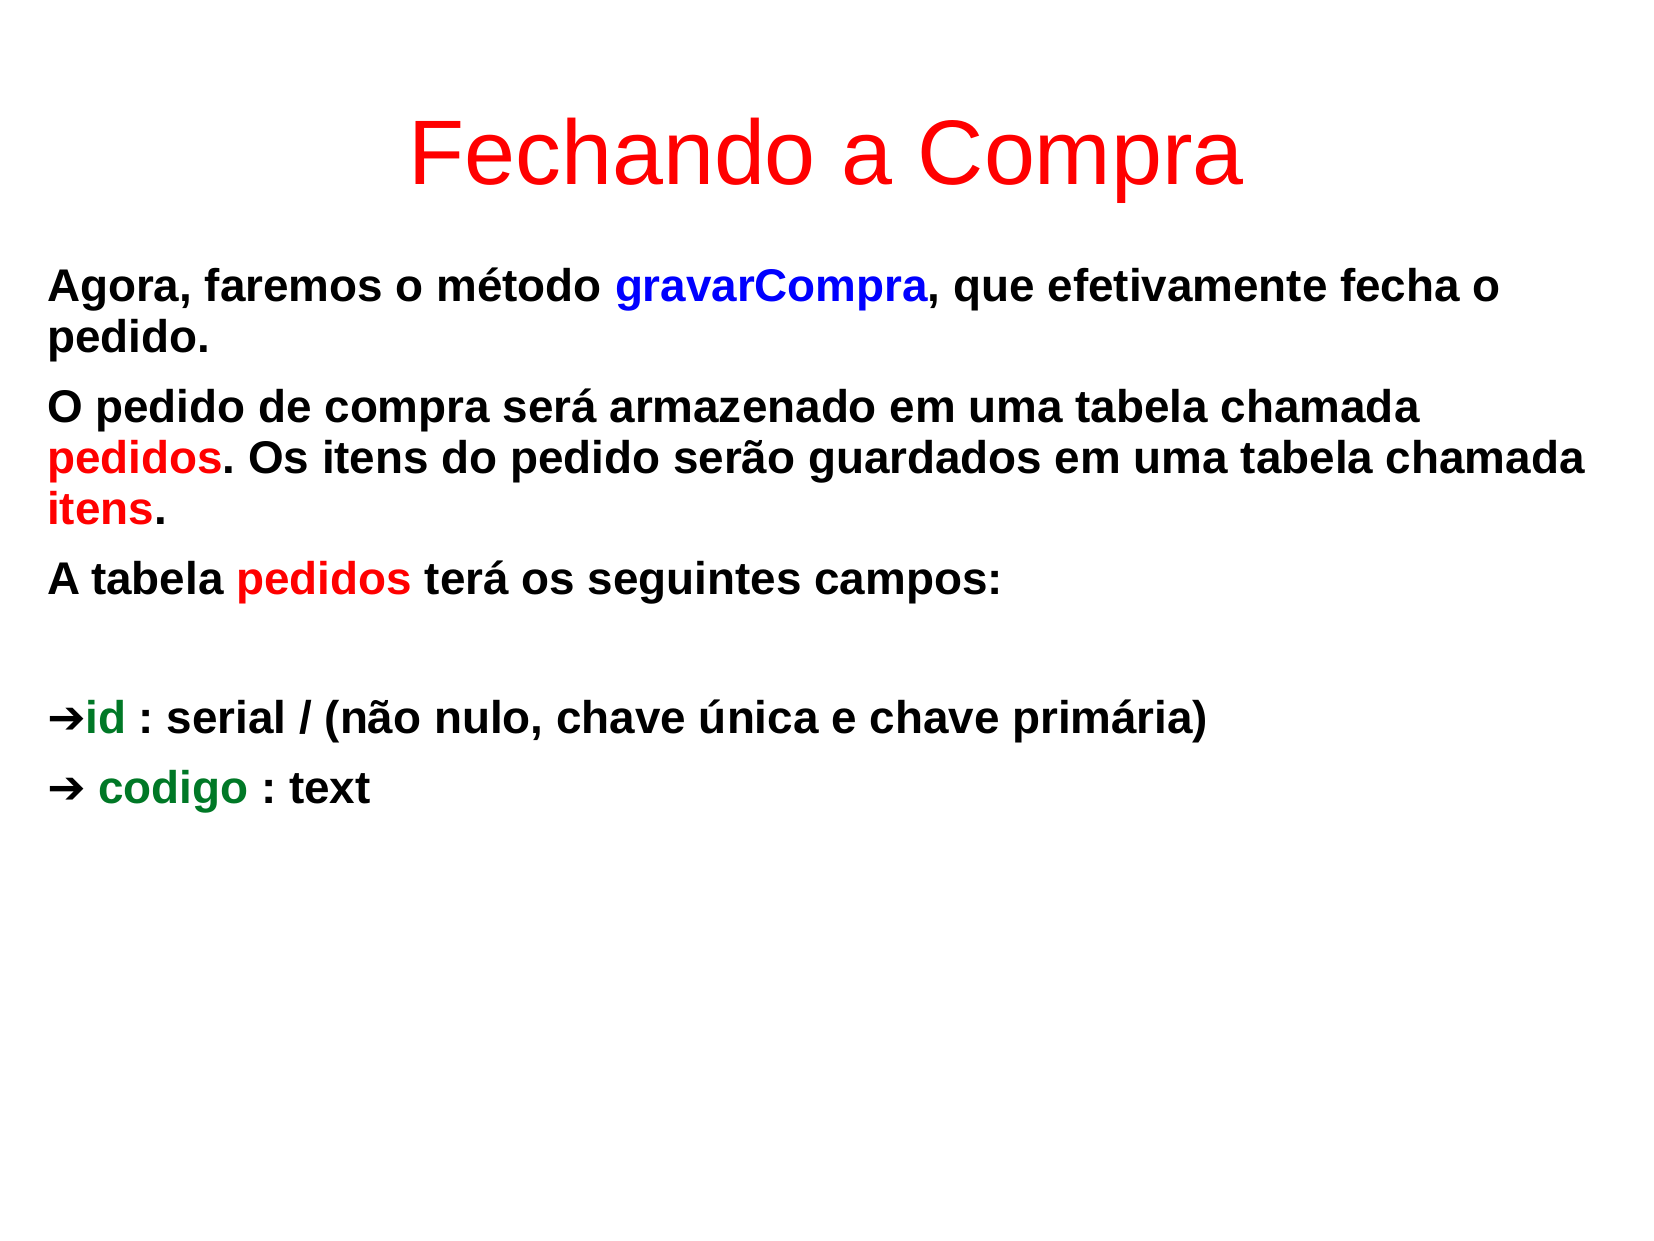

# Fechando a Compra
Agora, faremos o método gravarCompra, que efetivamente fecha o pedido.
O pedido de compra será armazenado em uma tabela chamada pedidos. Os itens do pedido serão guardados em uma tabela chamada itens.
A tabela pedidos terá os seguintes campos:
➔id : serial / (não nulo, chave única e chave primária)
➔ codigo : text